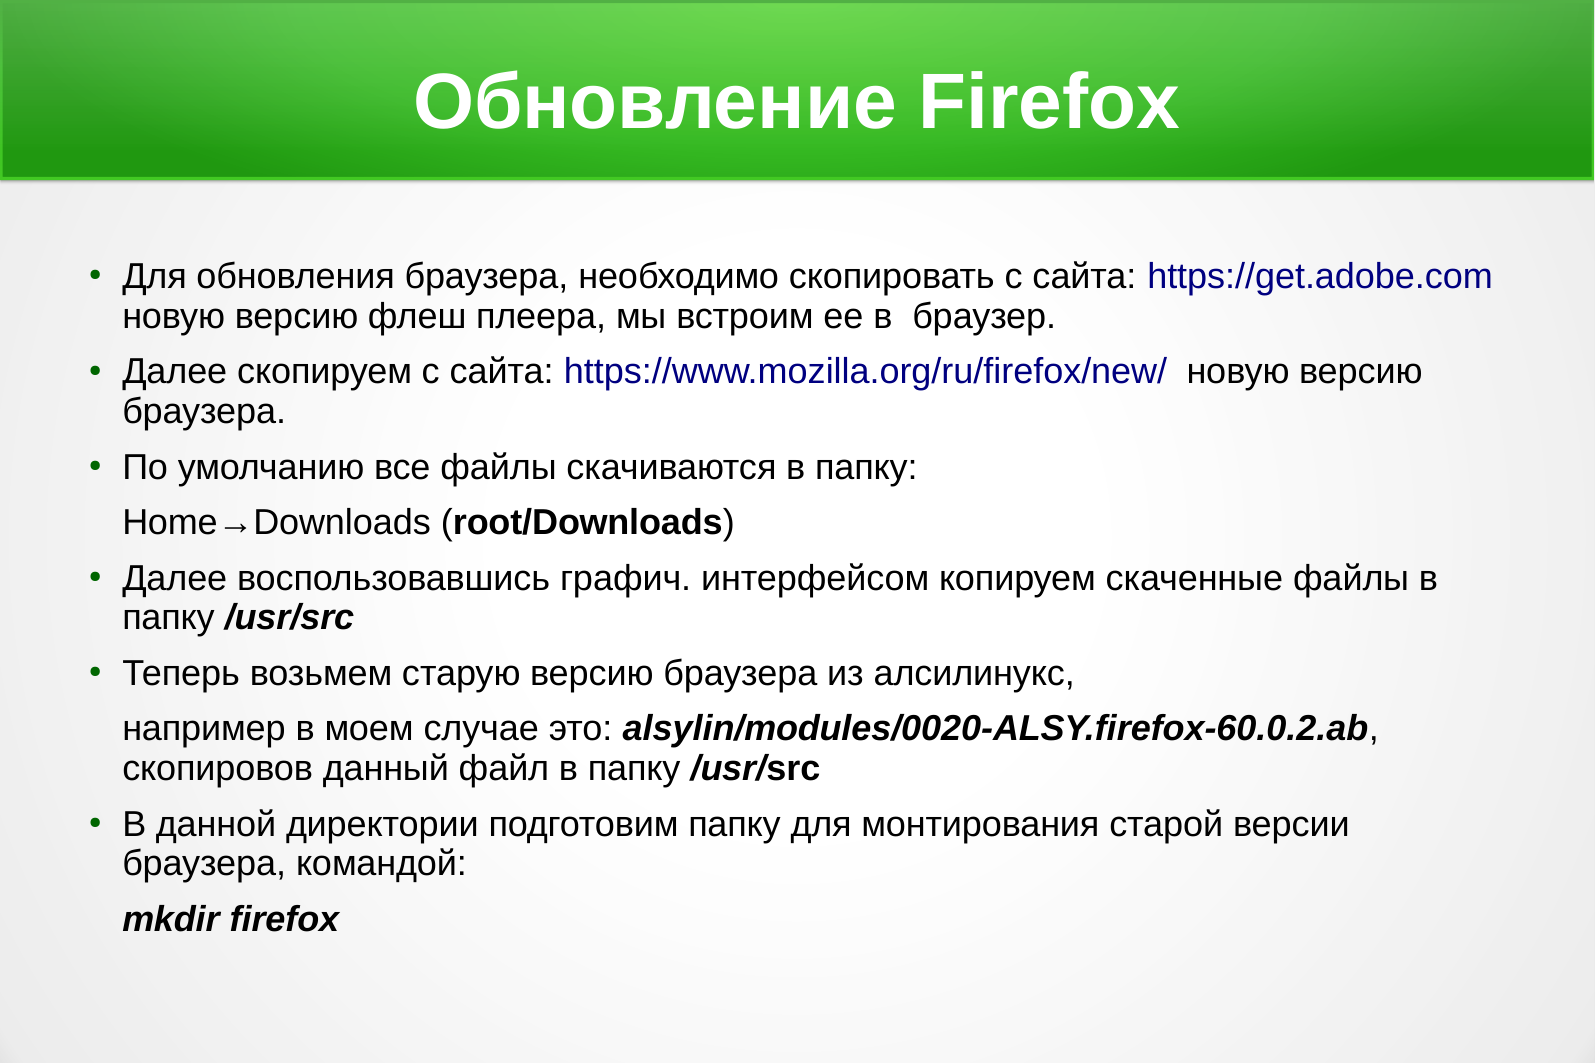

# Обновление Firefox
Для обновления браузера, необходимо скопировать с сайта: https://get.adobe.com новую версию флеш плеера, мы встроим ее в браузер.
Далее скопируем с сайта: https://www.mozilla.org/ru/firefox/new/ новую версию браузера.
По умолчанию все файлы скачиваются в папку:
Home→Downloads (root/Downloads)
Далее воспользовавшись графич. интерфейсом копируем скаченные файлы в папку /usr/src
Теперь возьмем старую версию браузера из алсилинукс,
например в моем случае это: alsylin/modules/0020-ALSY.firefox-60.0.2.ab, скопировов данный файл в папку /usr/src
В данной директории подготовим папку для монтирования старой версии браузера, командой:
mkdir firefox